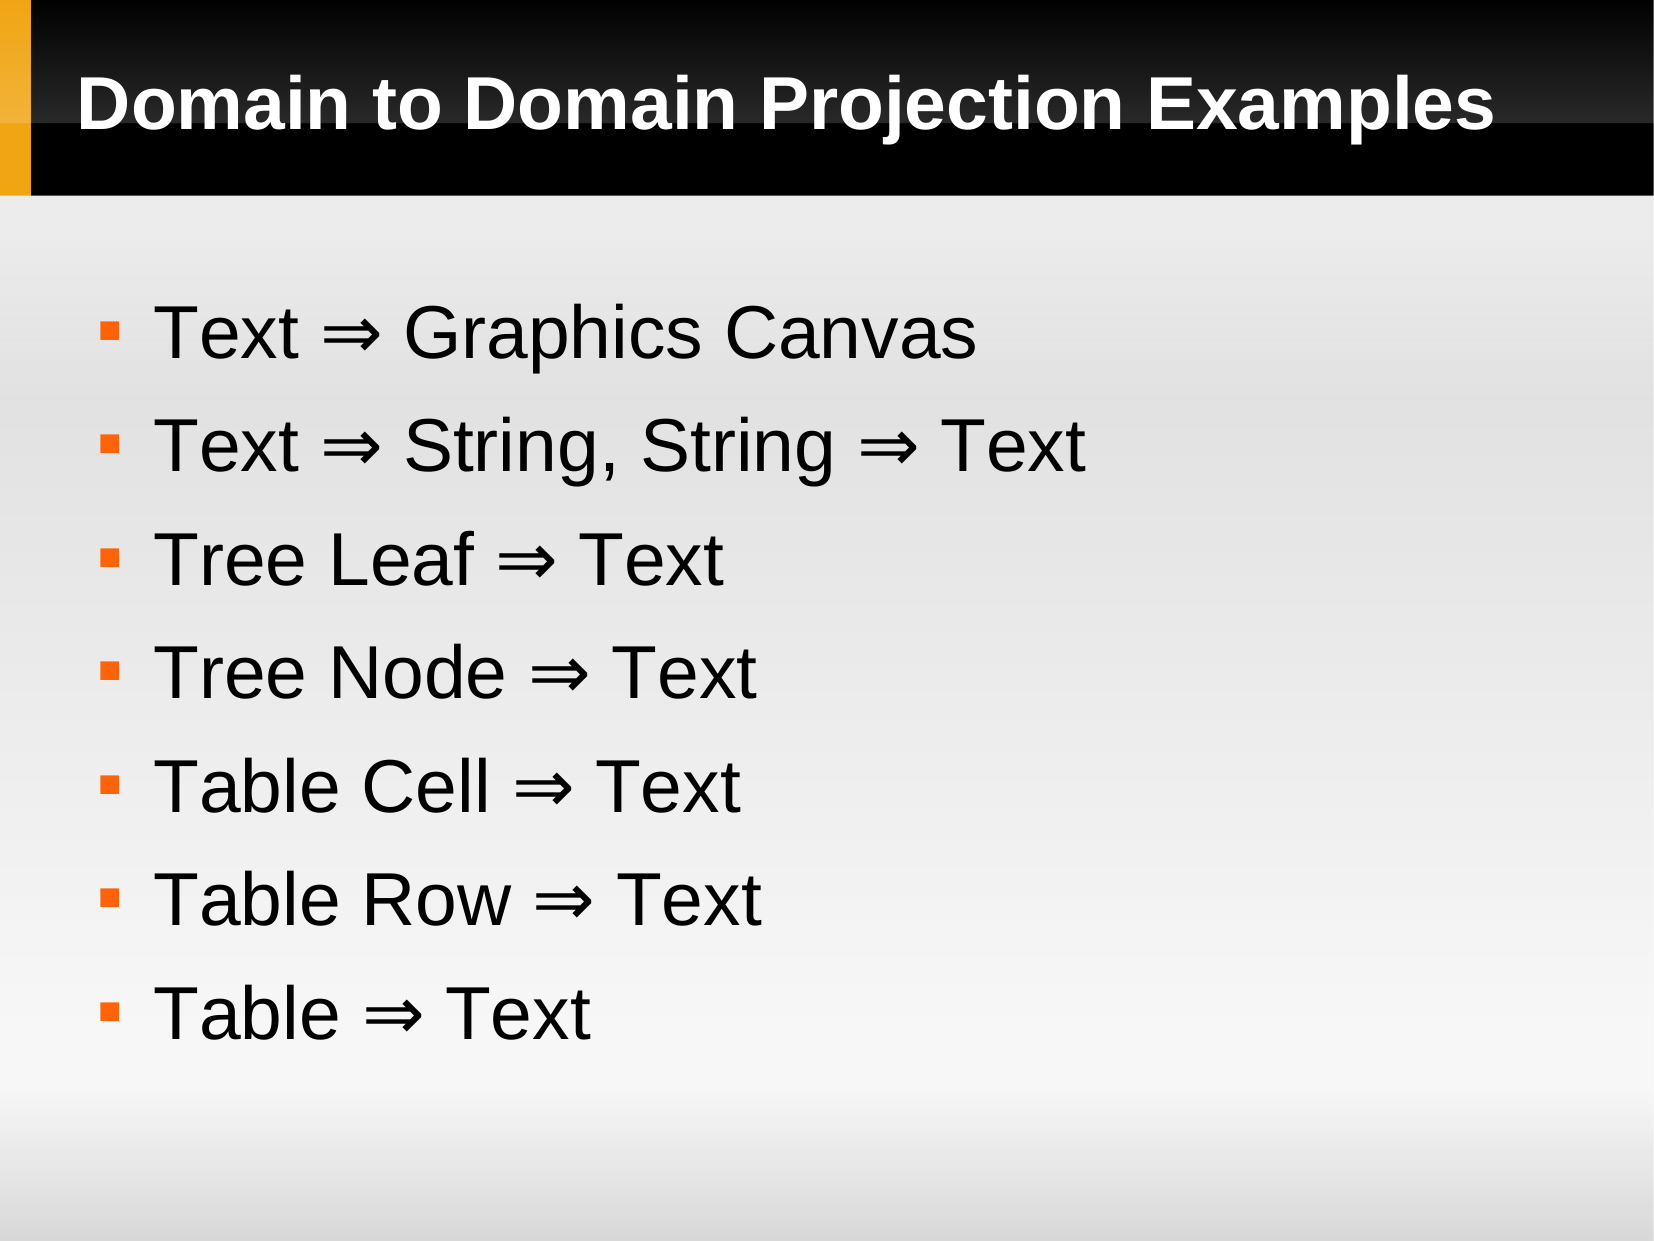

# Domain to Domain Projection Examples
Text ⇒ Graphics Canvas
Text ⇒ String, String ⇒ Text
Tree Leaf ⇒ Text
Tree Node ⇒ Text
Table Cell ⇒ Text
Table Row ⇒ Text
Table ⇒ Text